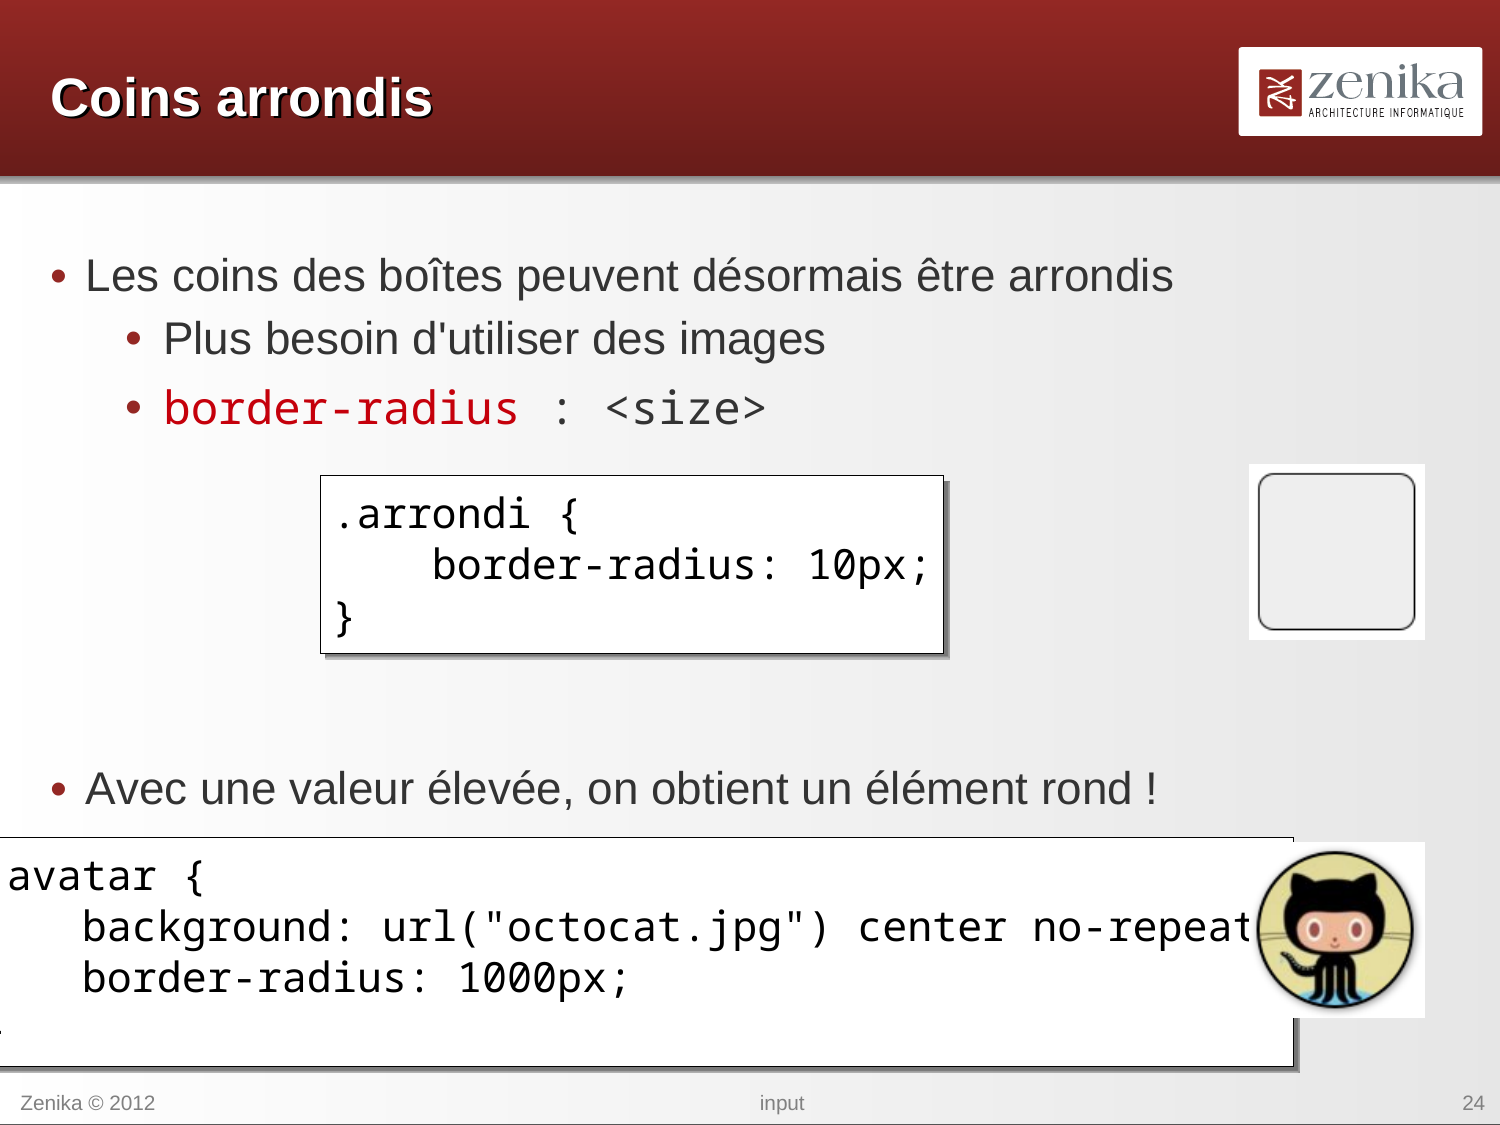

# Coins arrondis
Les coins des boîtes peuvent désormais être arrondis
Plus besoin d'utiliser des images
border-radius : <size>
Avec une valeur élevée, on obtient un élément rond !
.arrondi {
 border-radius: 10px;
}
.avatar {
 background: url("octocat.jpg") center no-repeat;
 border-radius: 1000px;
}